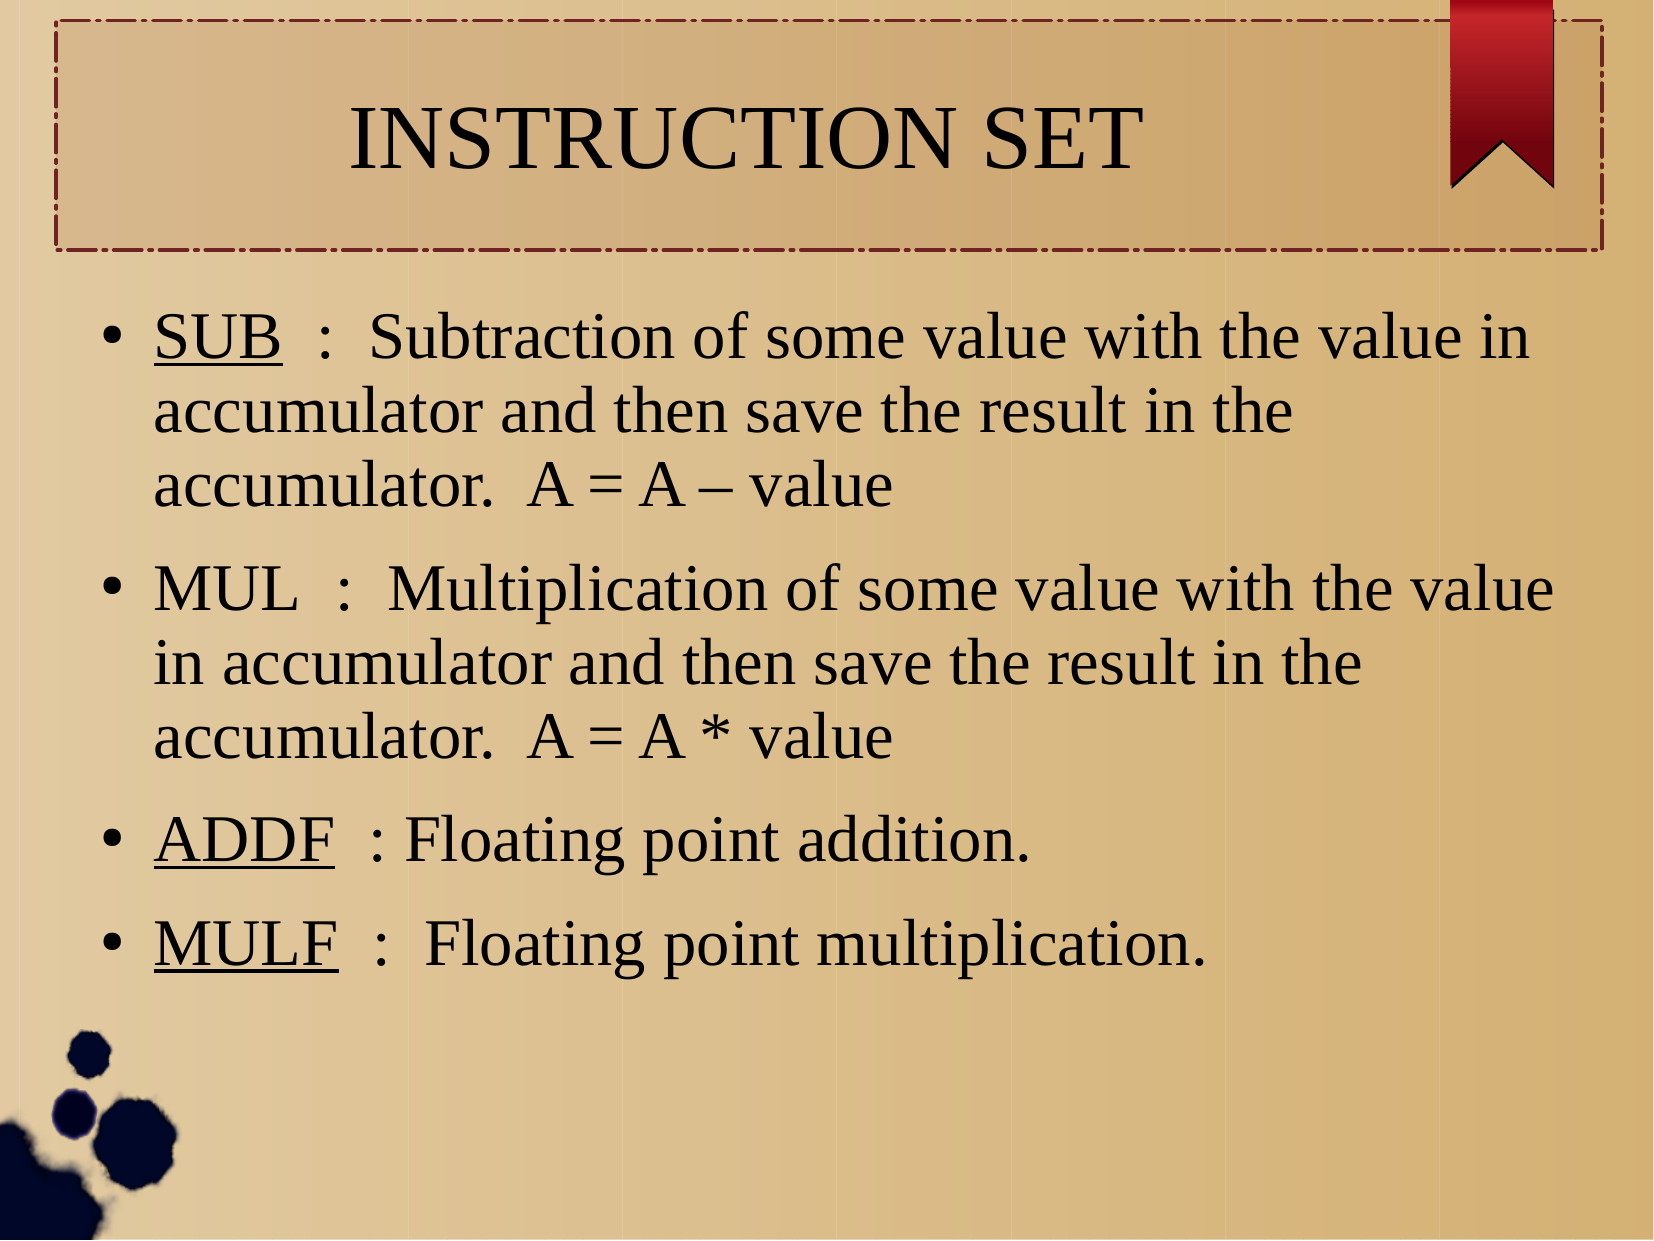

# INSTRUCTION SET
SUB : Subtraction of some value with the value in accumulator and then save the result in the accumulator. A = A – value
MUL : Multiplication of some value with the value in accumulator and then save the result in the accumulator. A = A * value
ADDF : Floating point addition.
MULF : Floating point multiplication.